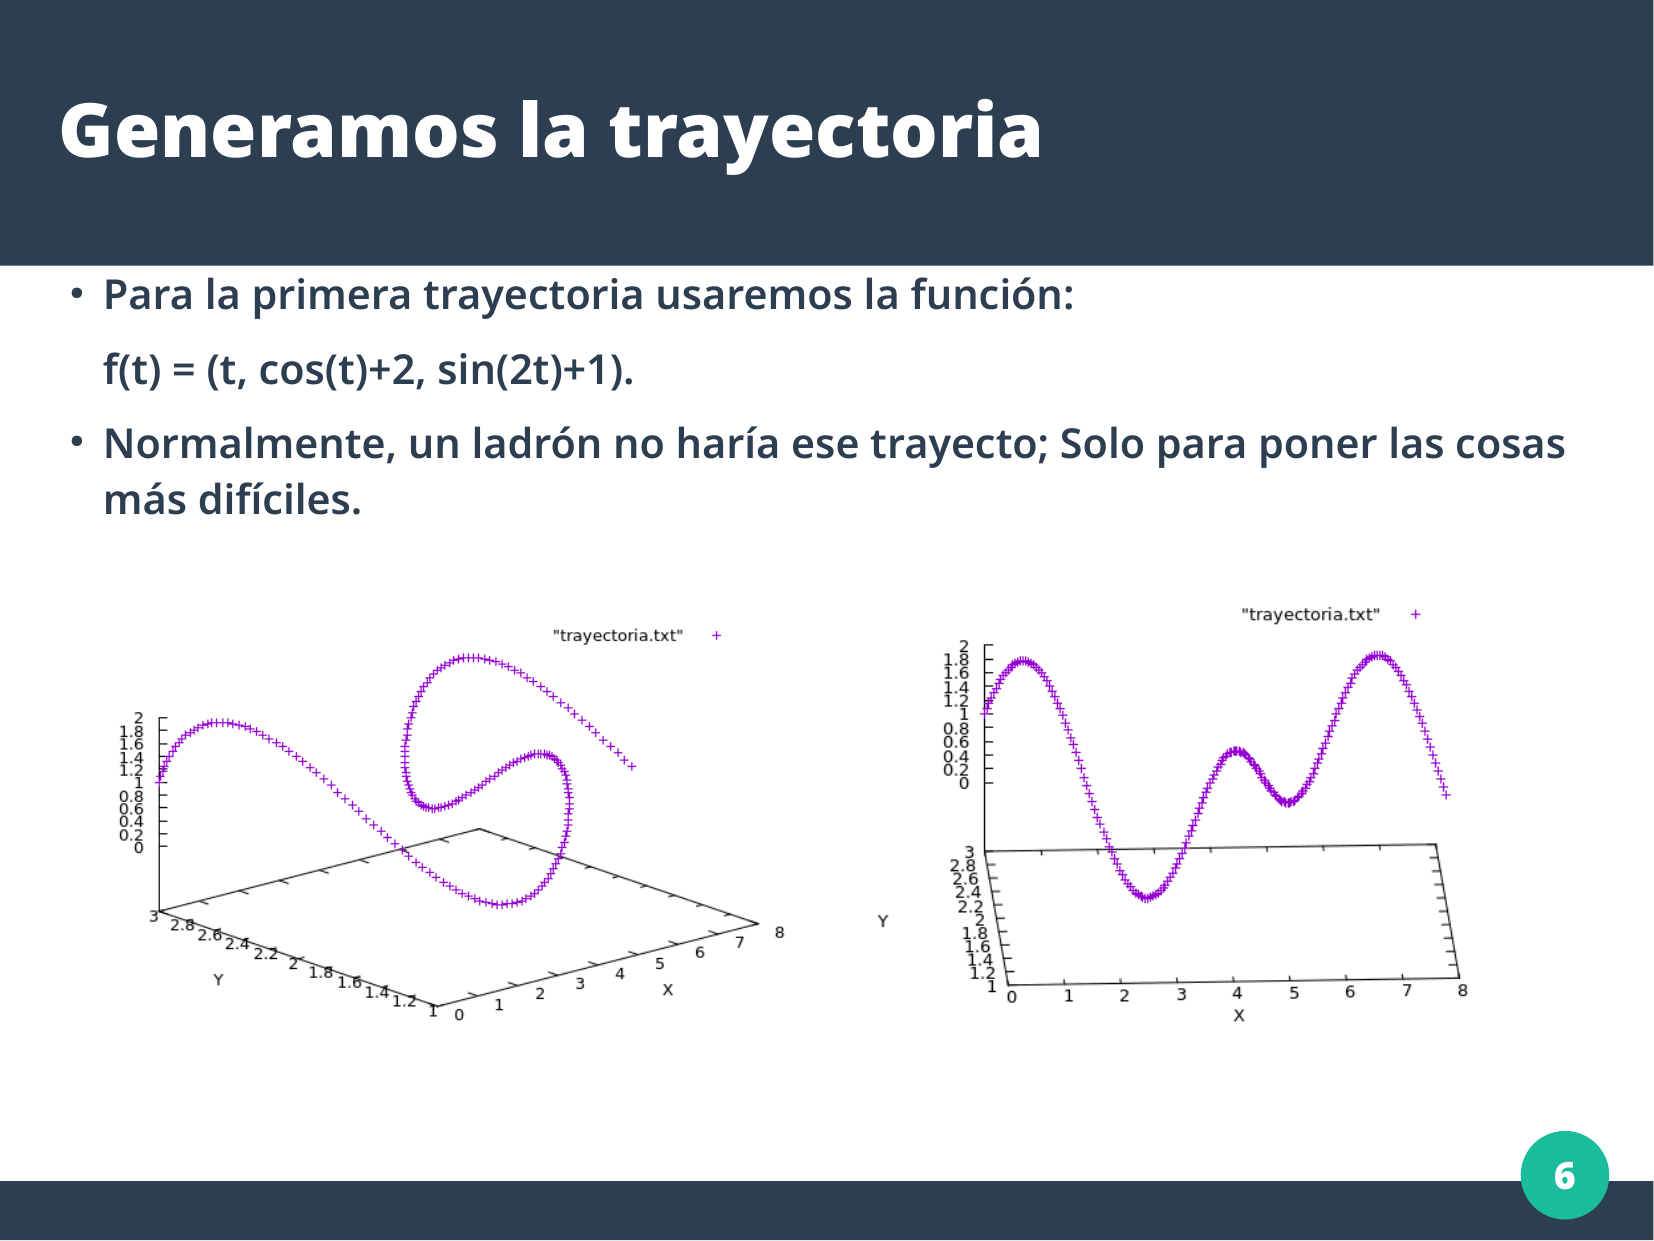

# Generamos la trayectoria
Para la primera trayectoria usaremos la función:
f(t) = (t, cos(t)+2, sin(2t)+1).
Normalmente, un ladrón no haría ese trayecto; Solo para poner las cosas más difíciles.
6